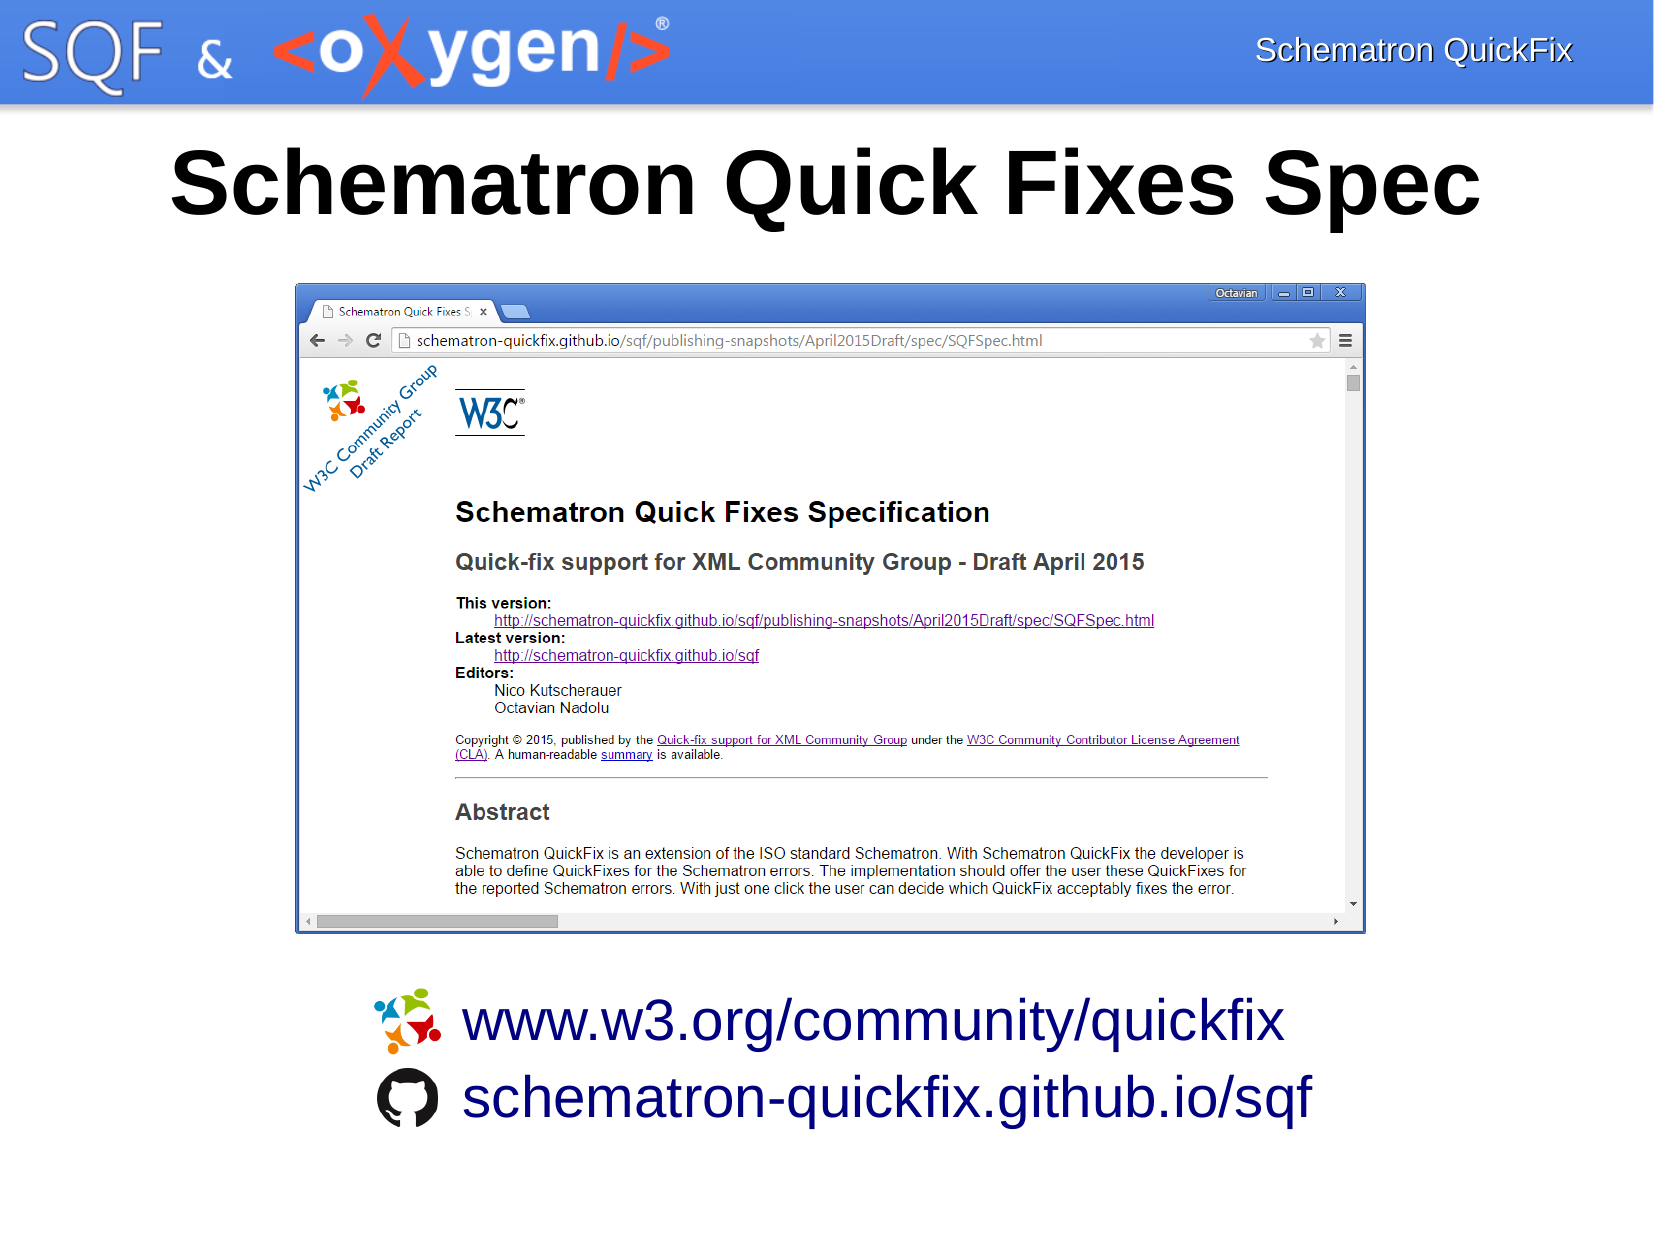

# Schematron Quick Fixes Spec
www.w3.org/community/quickfix
schematron-quickfix.github.io/sqf